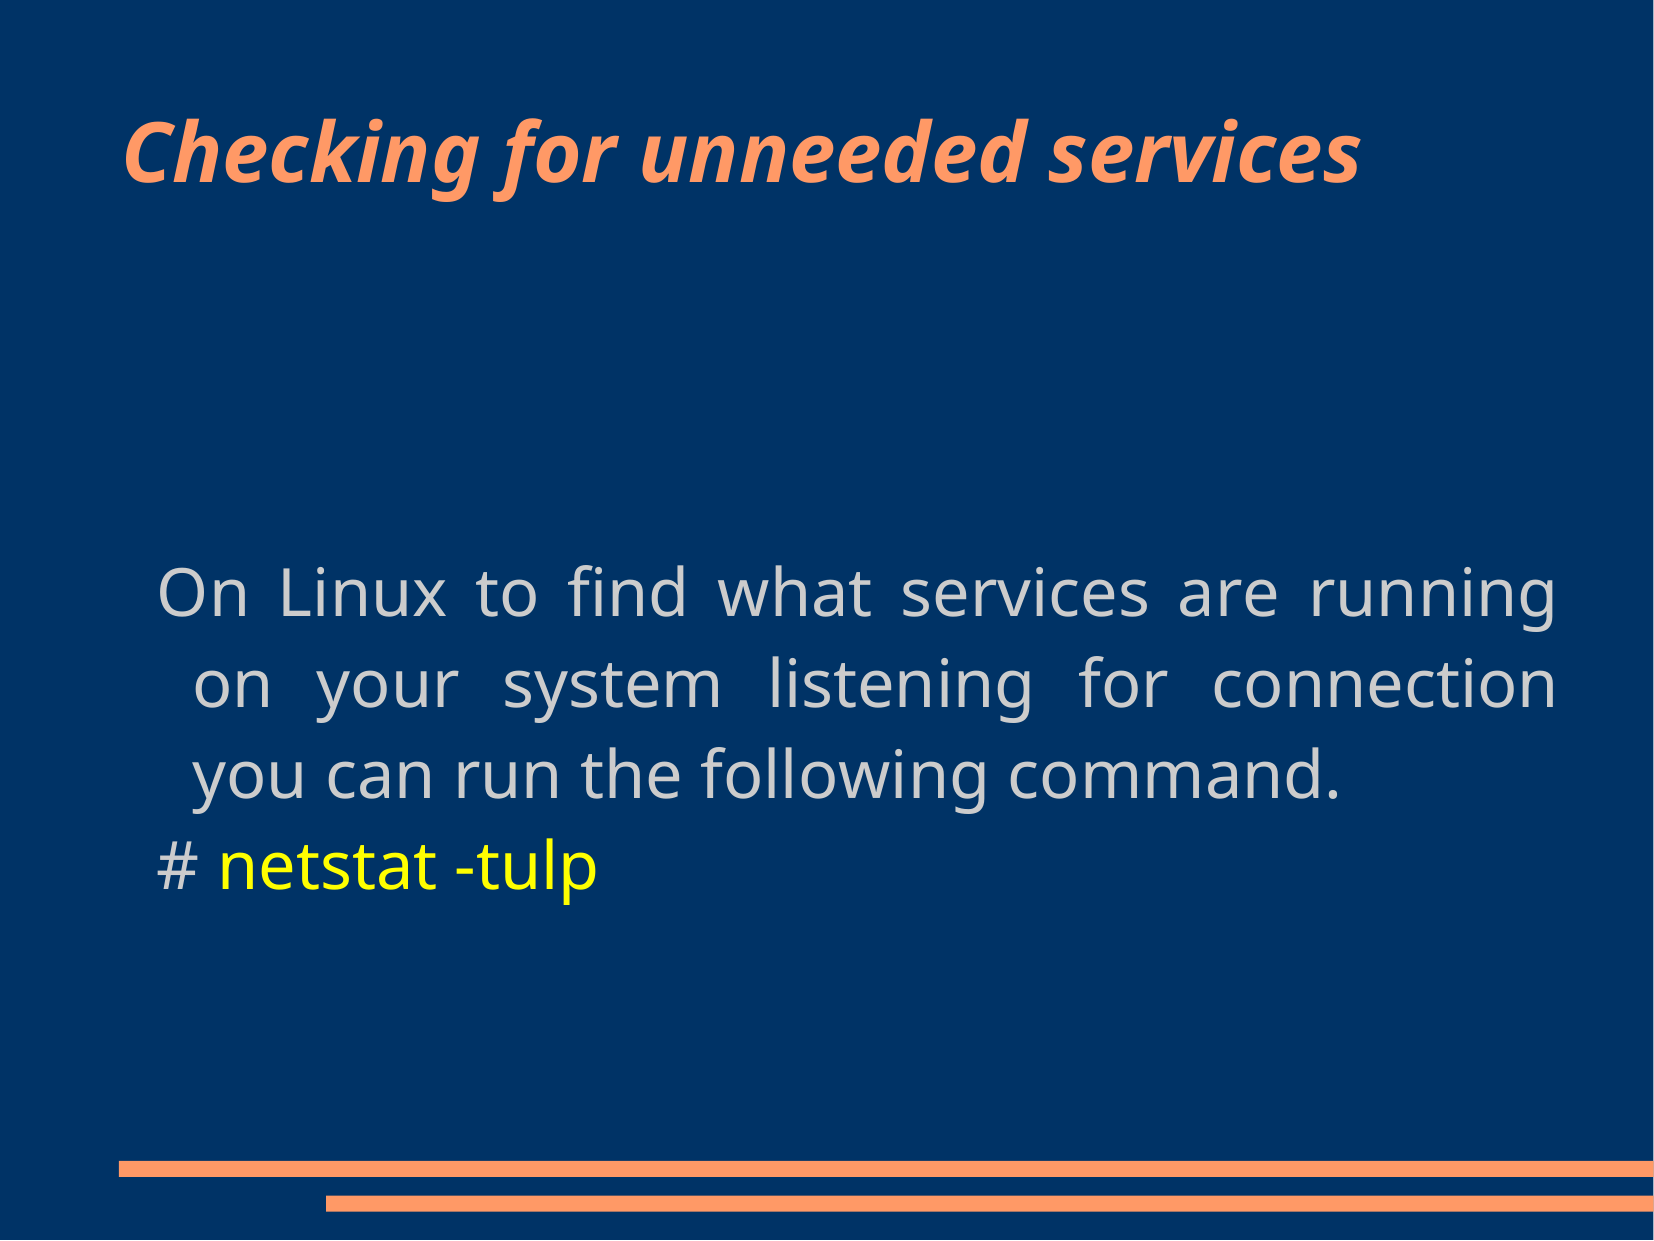

# Checking for unneeded services
On Linux to find what services are running on your system listening for connection you can run the following command.
# netstat -tulp